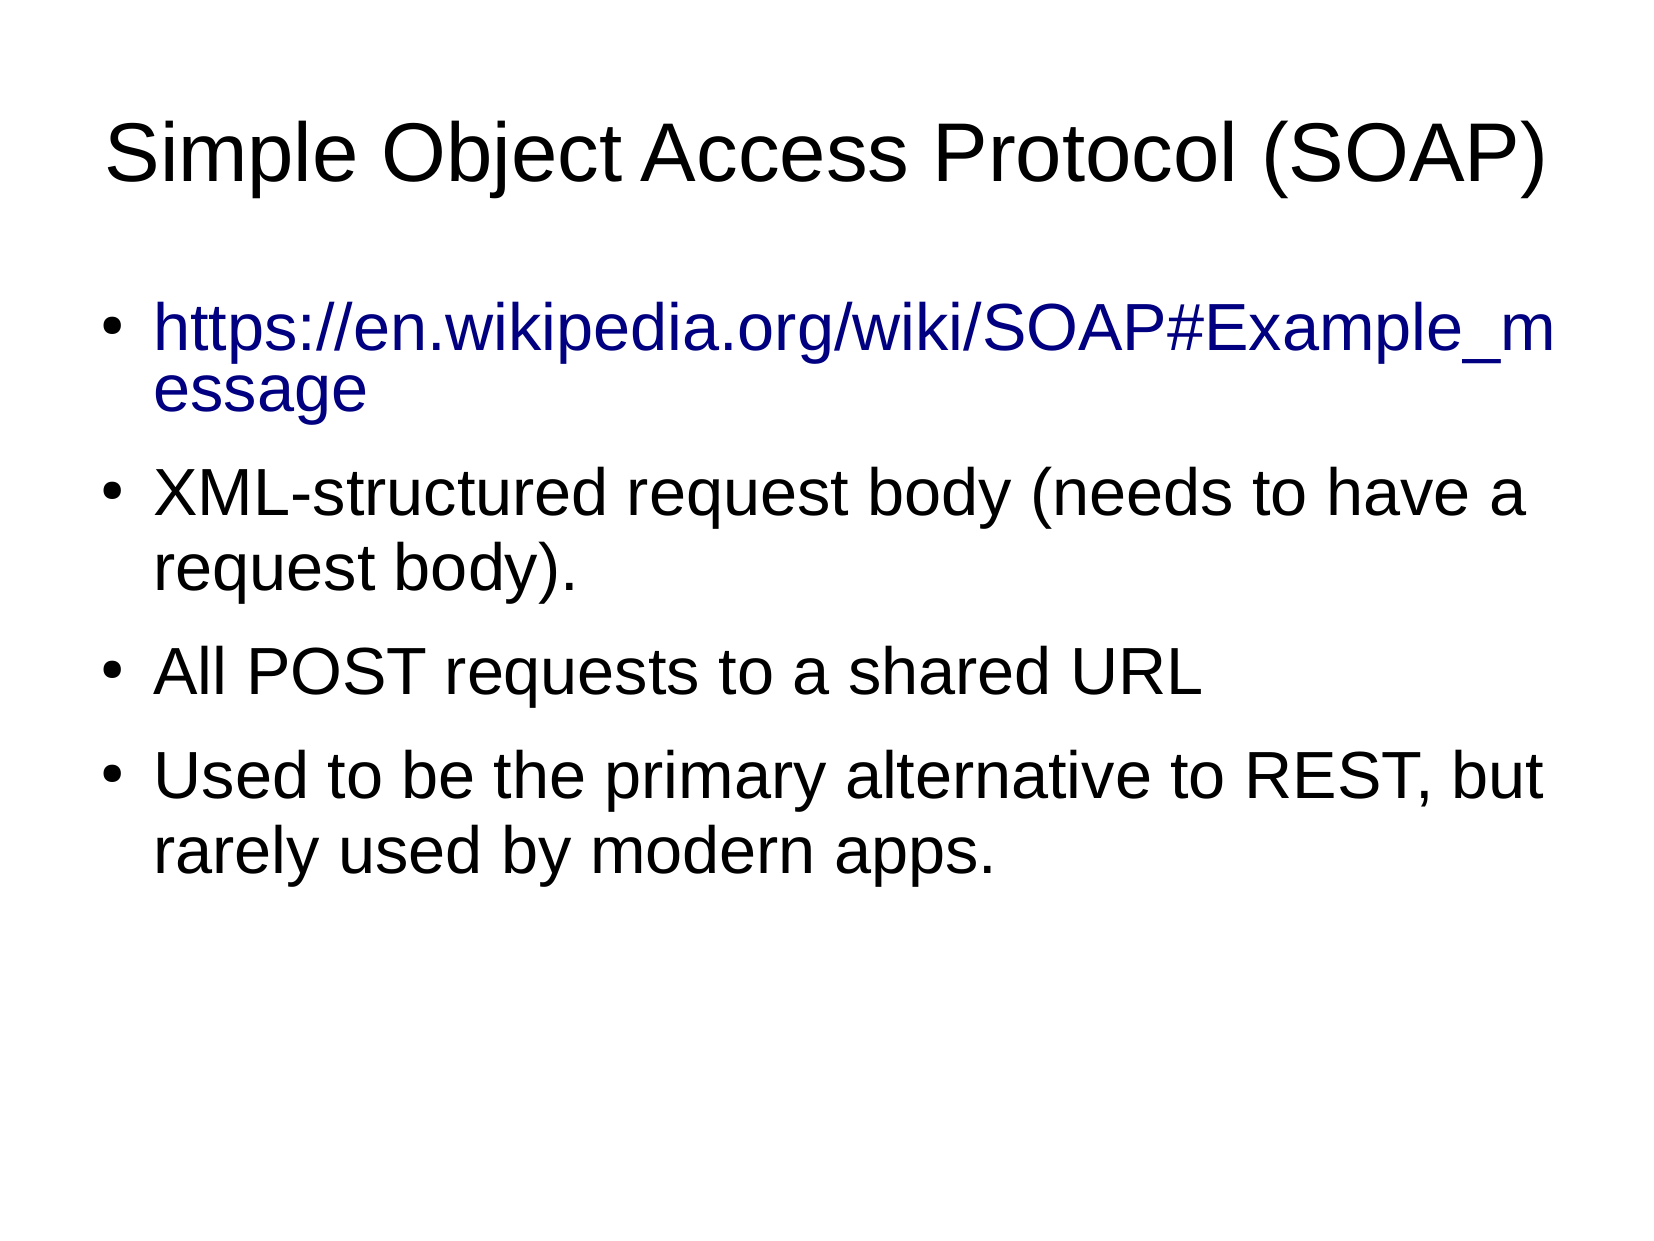

# Simple Object Access Protocol (SOAP)
https://en.wikipedia.org/wiki/SOAP#Example_message
XML-structured request body (needs to have a request body).
All POST requests to a shared URL
Used to be the primary alternative to REST, but rarely used by modern apps.